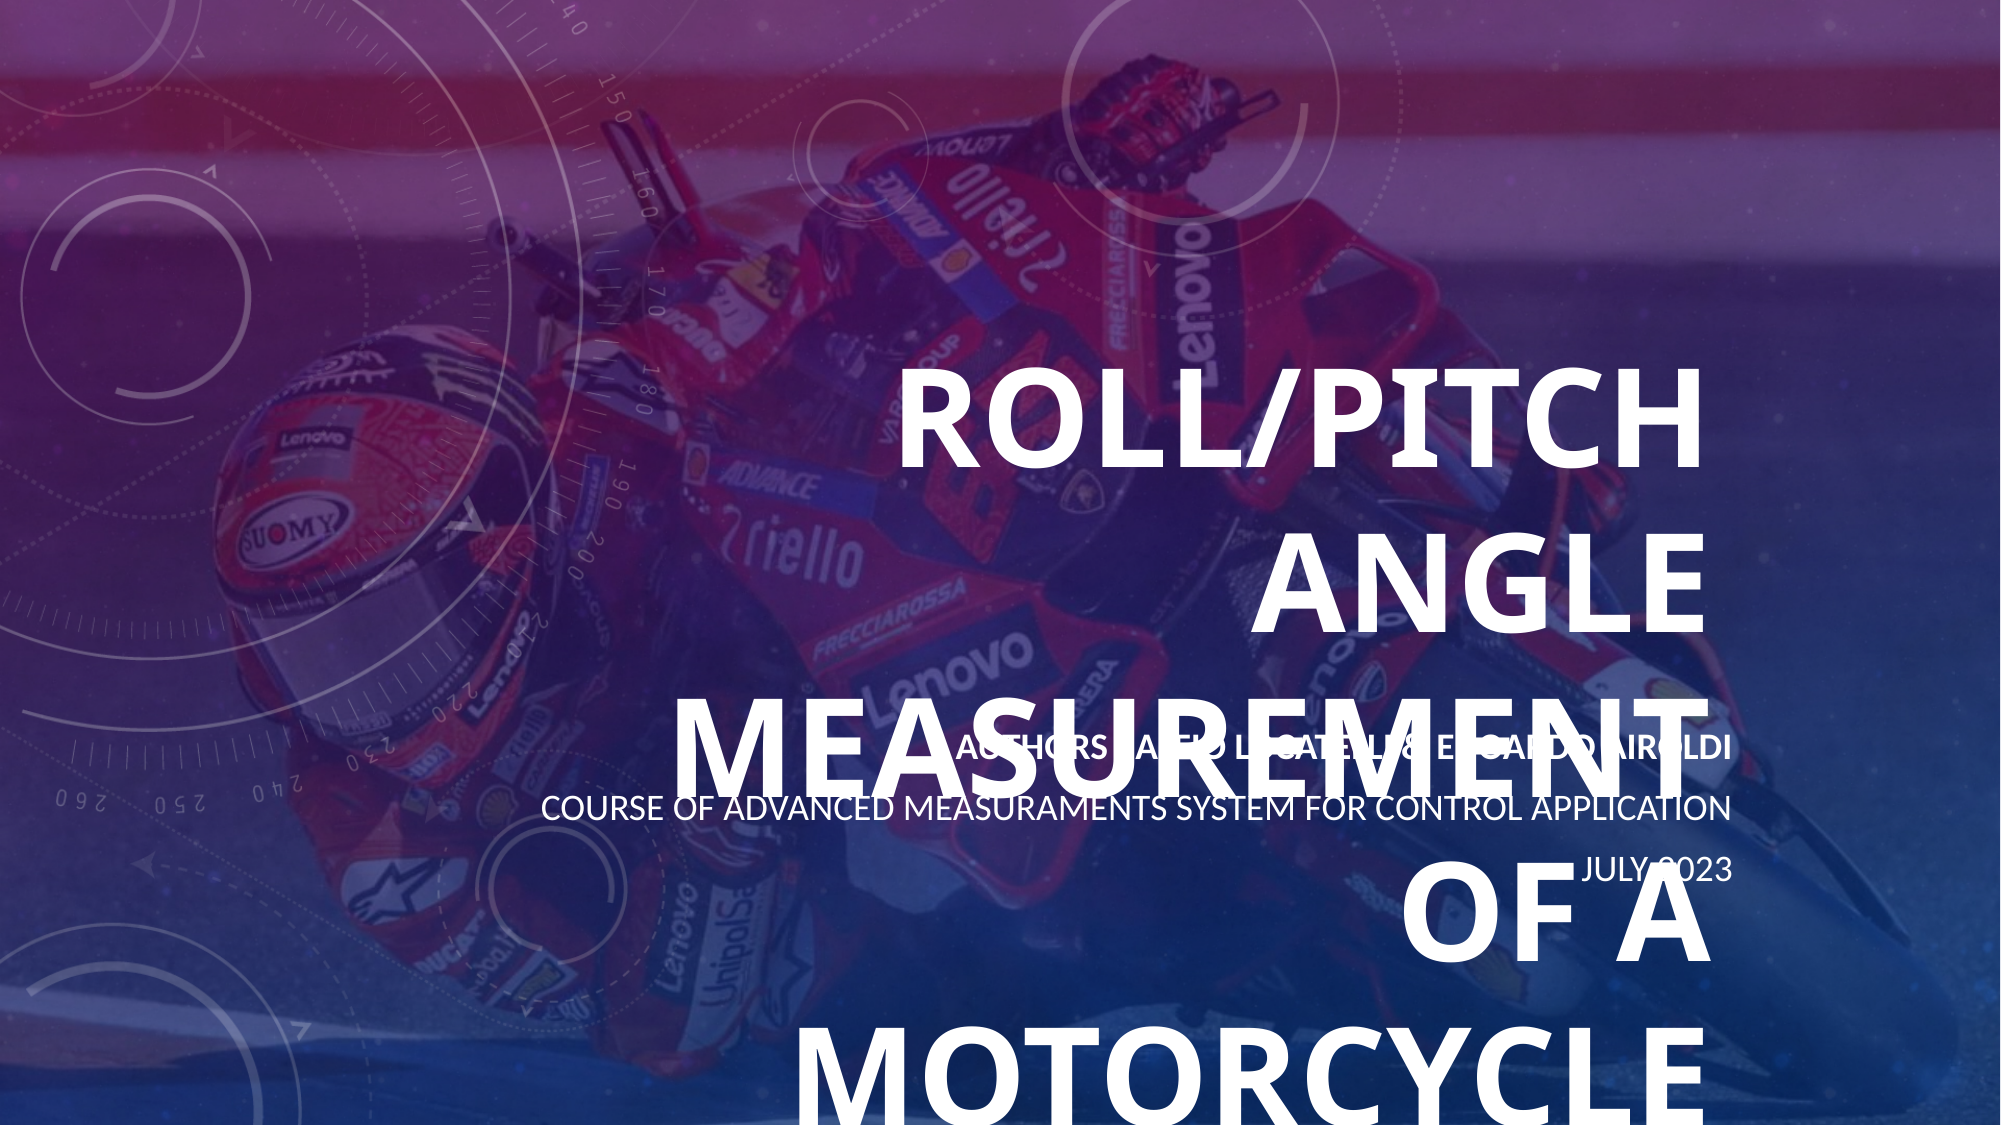

# Roll/Pitch Angle Measurement of a Motorcycle
Authors : Alfio locatelli & Edoardo airoldi
Course of Advanced measuraments system for control application
July 2023